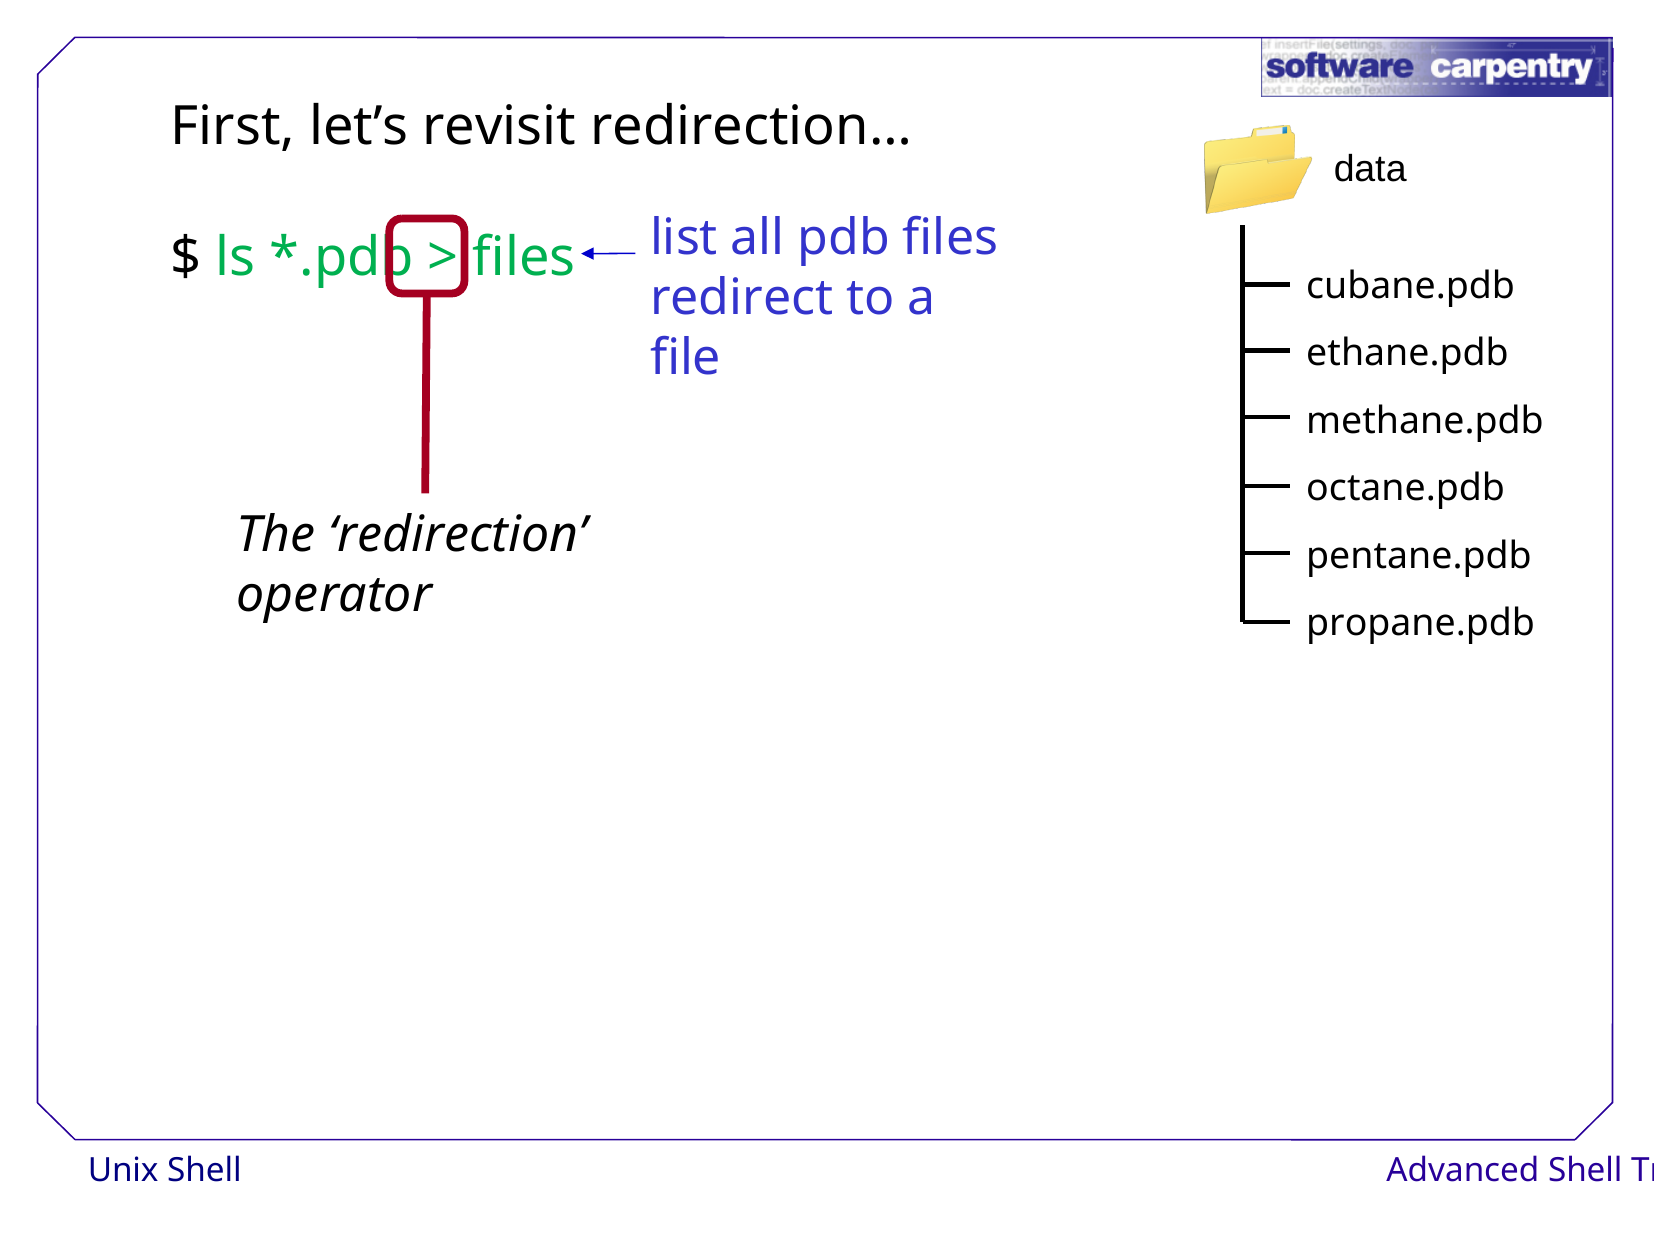

First, let’s revisit redirection…
$ ls *.pdb > files
data
list all pdb files
redirect to a file
The ‘redirection’ operator
cubane.pdb
ethane.pdb
methane.pdb
octane.pdb
pentane.pdb
propane.pdb